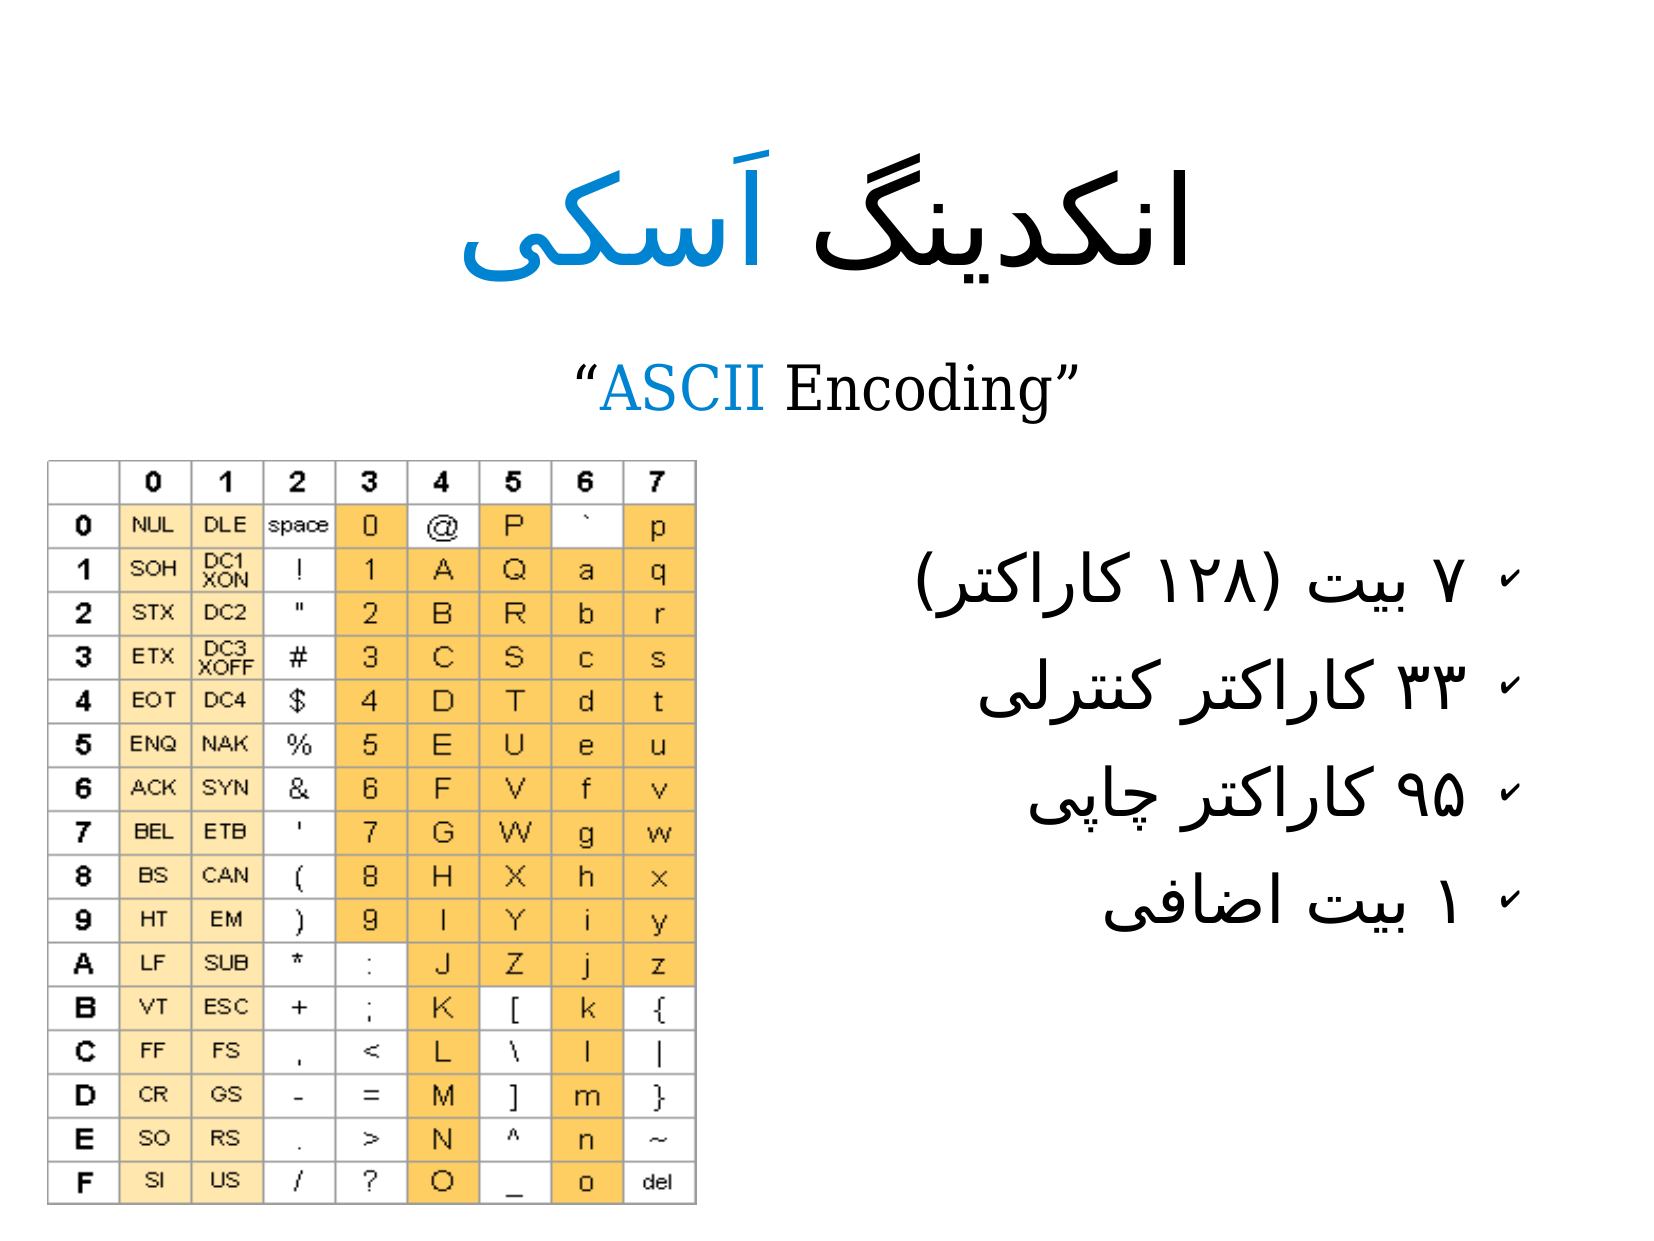

انکدینگ اَسکی
“ASCII Encoding”
# ۷ بیت (۱۲۸ کاراکتر)
۳۳ کاراکتر کنترلی
۹۵ کاراکتر چاپی
۱ بیت اضافی